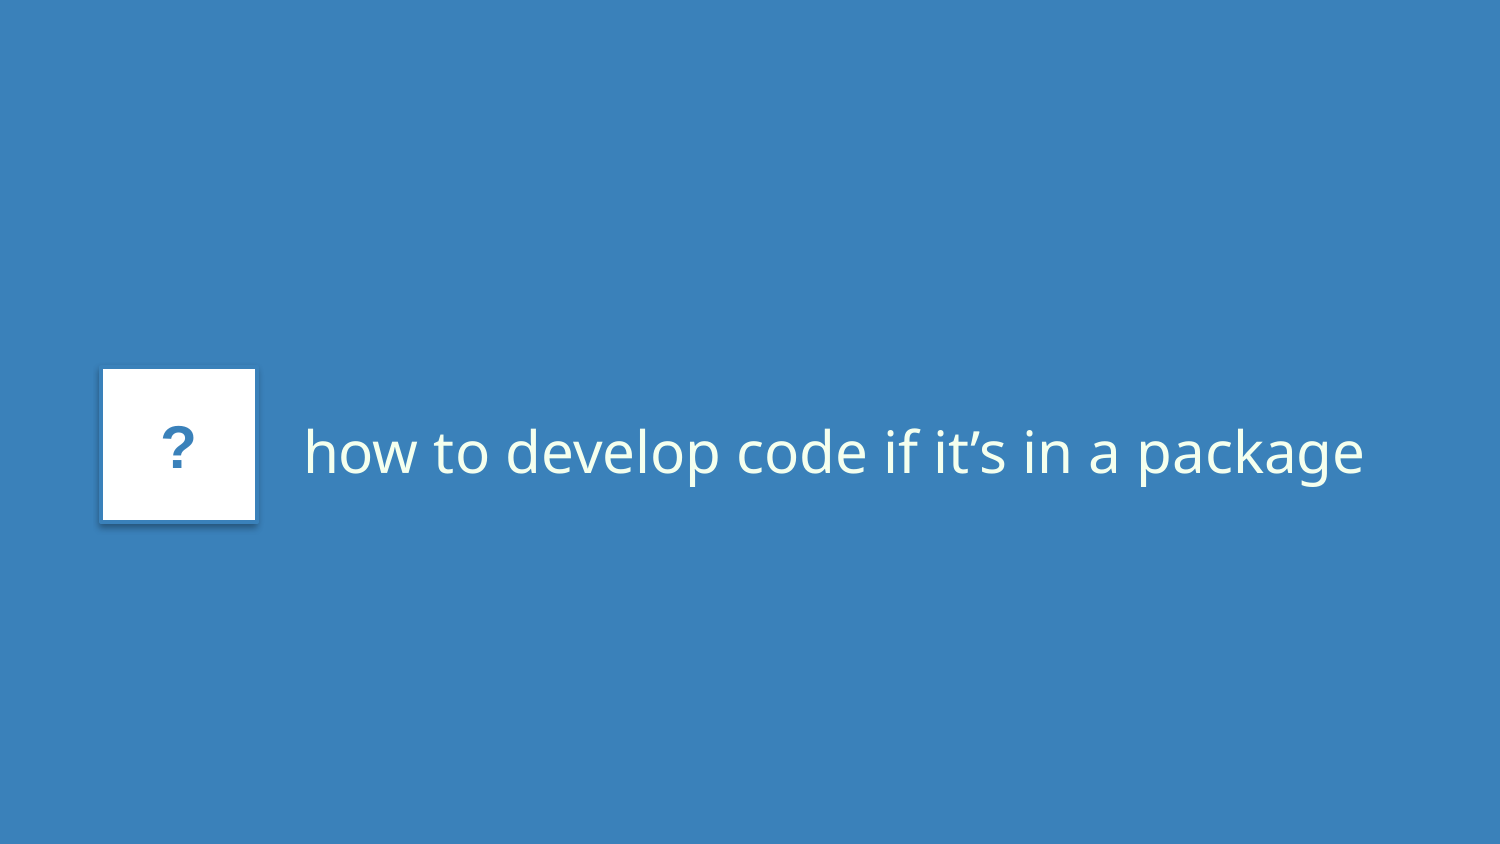

how to develop code if it’s in a package